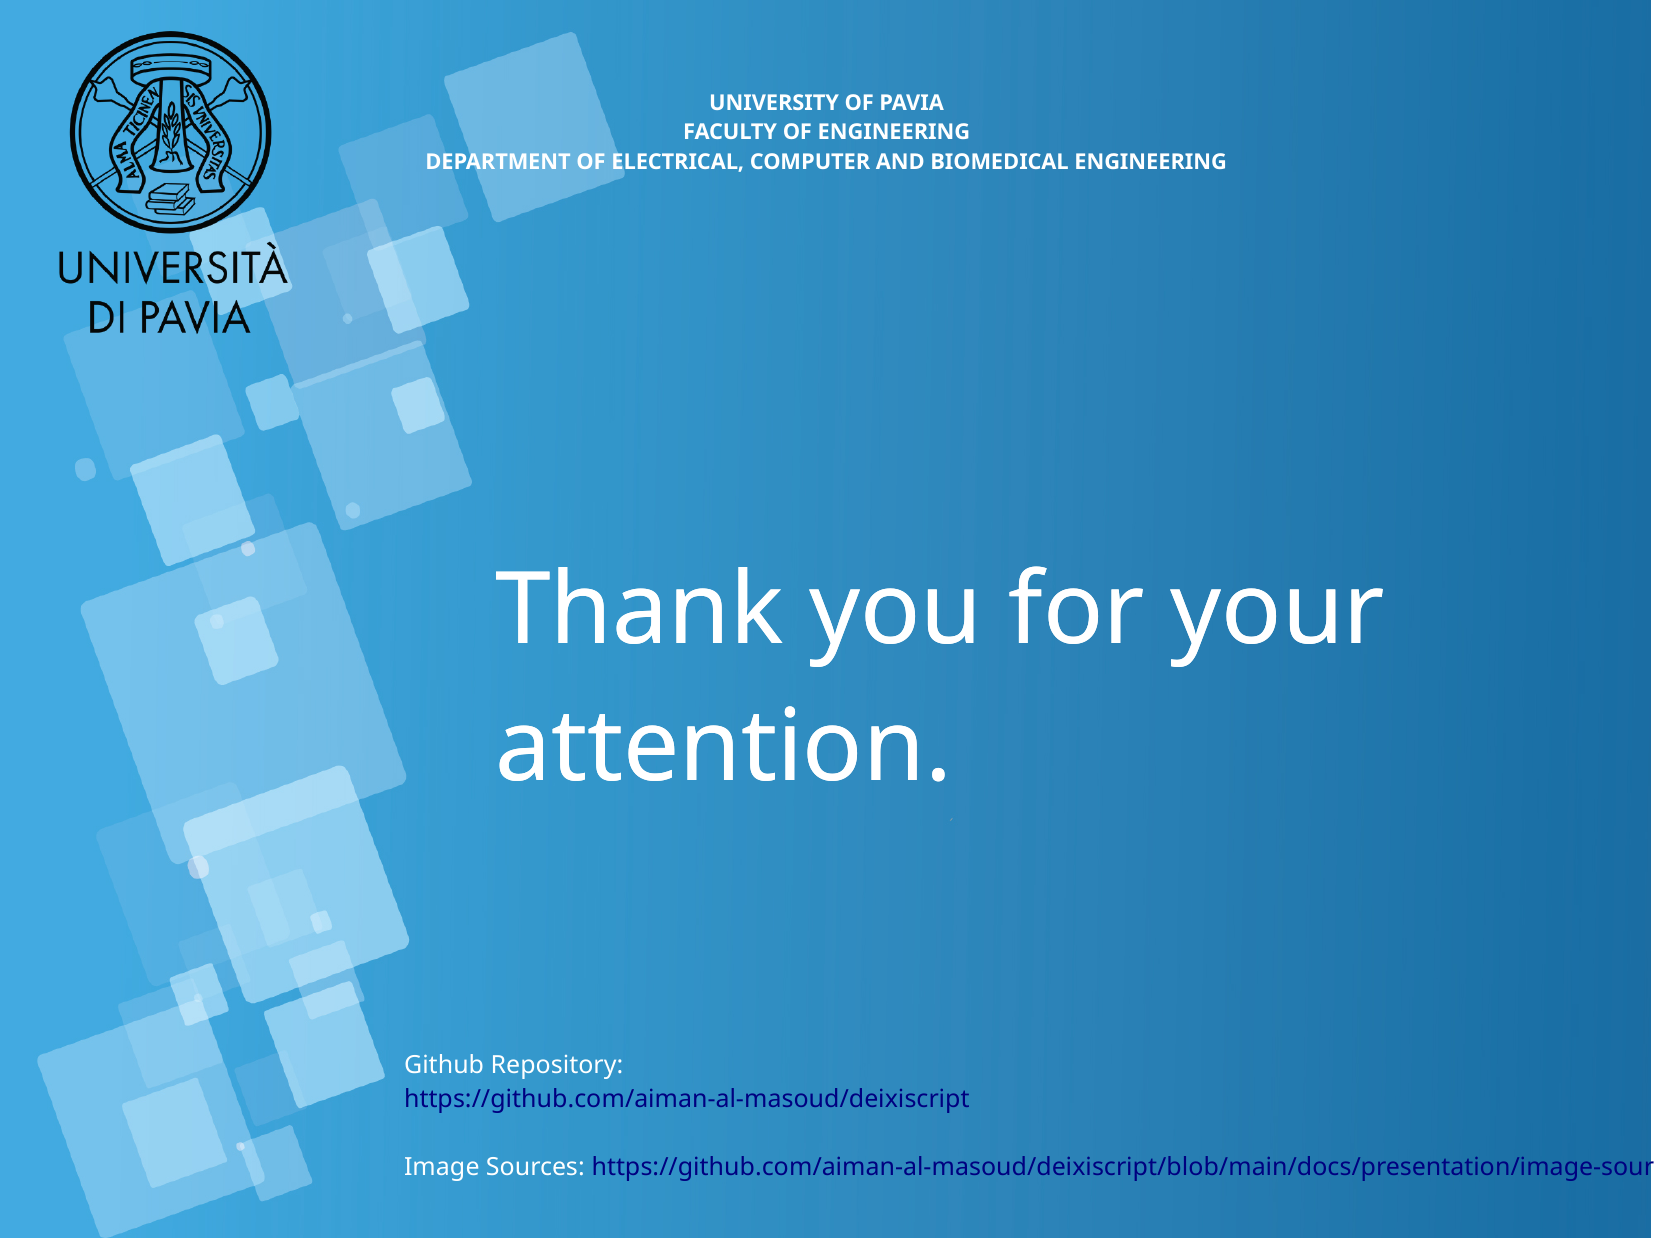

UNIVERSITY OF PAVIA
FACULTY OF ENGINEERING
DEPARTMENT OF ELECTRICAL, COMPUTER AND BIOMEDICAL ENGINEERING
# Thank you for your attention.
Thank you for your attention.
Github Repository:
https://github.com/aiman-al-masoud/deixiscript
Image Sources: https://github.com/aiman-al-masoud/deixiscript/blob/main/docs/presentation/image-sources.txt